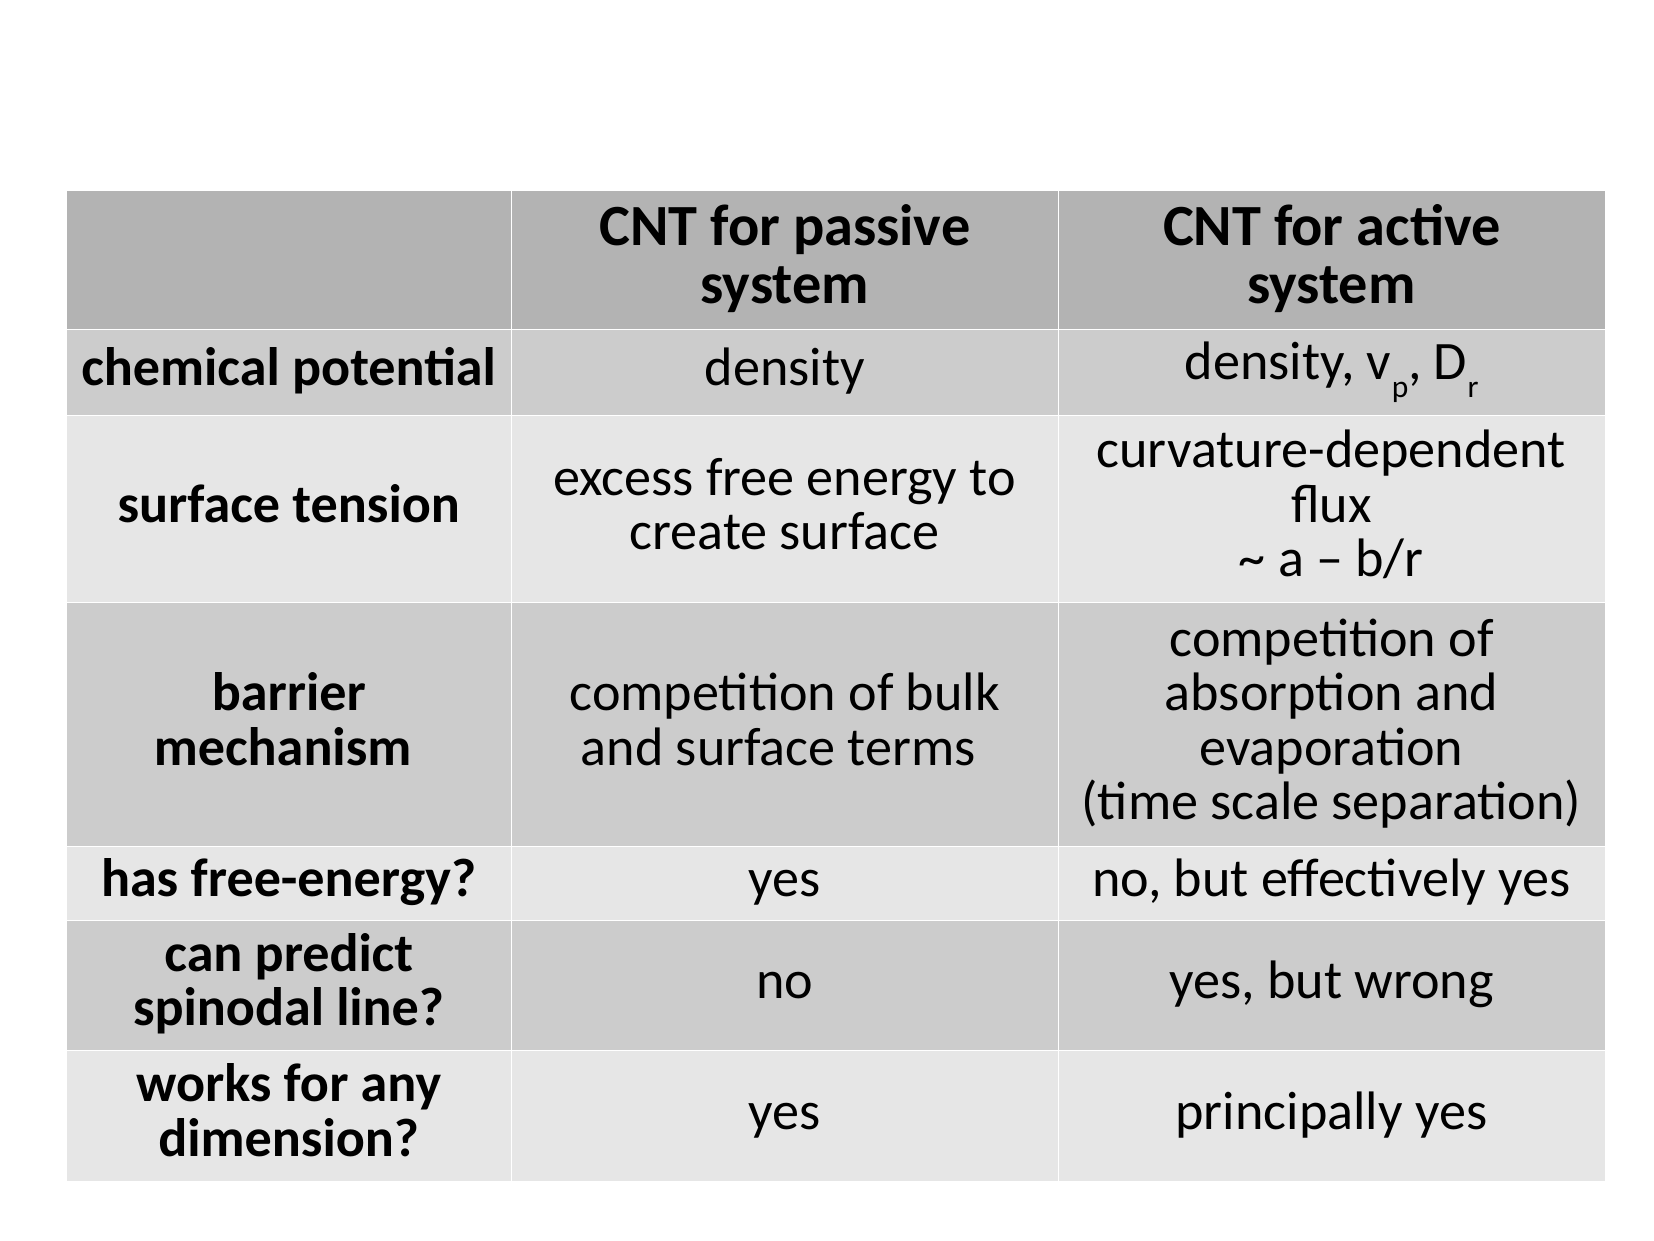

| | CNT for passive system | CNT for active system |
| --- | --- | --- |
| chemical potential | density | density, vp, Dr |
| surface tension | excess free energy to create surface | curvature-dependent flux ~ a – b/r |
| barrier mechanism | competition of bulk and surface terms | competition of absorption and evaporation (time scale separation) |
| has free-energy? | yes | no, but effectively yes |
| can predict spinodal line? | no | yes, but wrong |
| works for any dimension? | yes | principally yes |